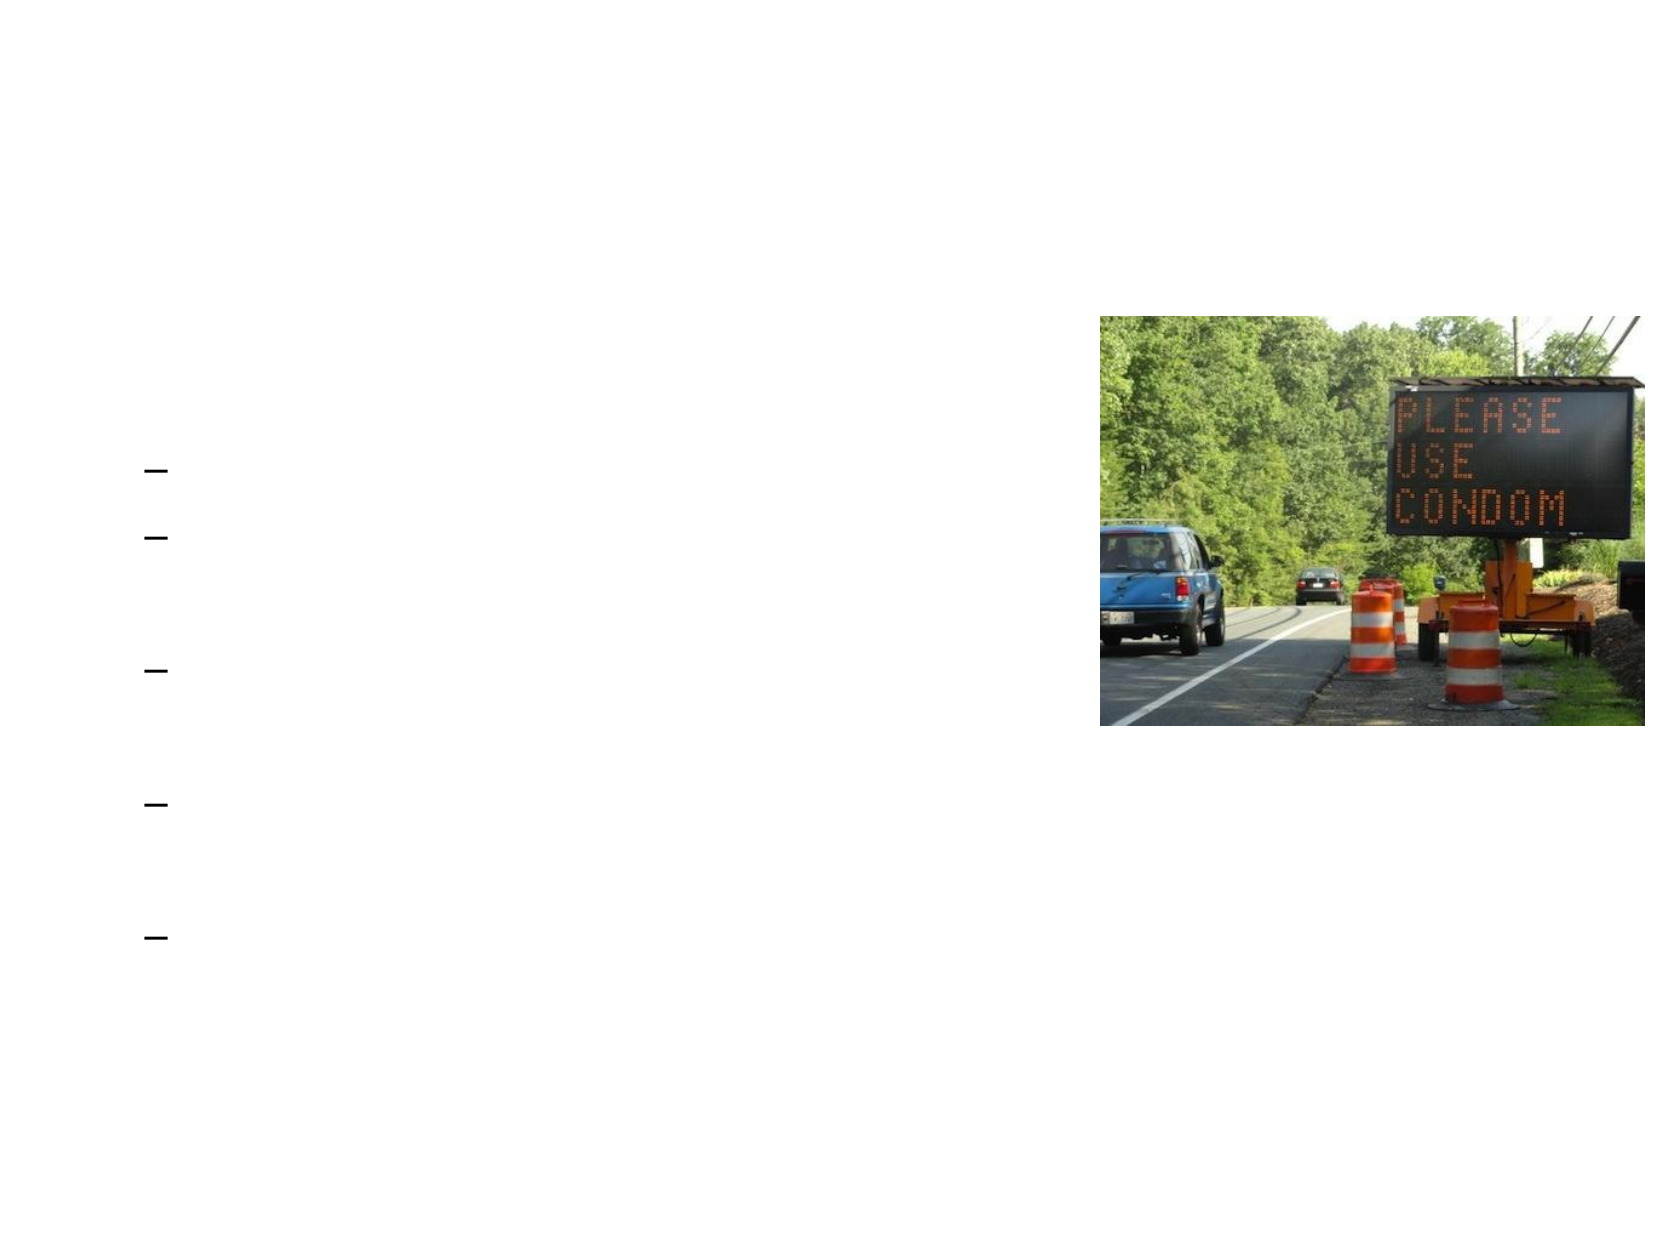

# SSH
Rede TCP/IP - Pacotes
História: telnet & sniffers
tcpdump
wireshark (ethereal)
ssh - Secure Shell
ssh user@host
scp - Secure Copy
scp file user@host:directory/
Tunelando conexões
ssh user@host -ND 8888 sleep 99999